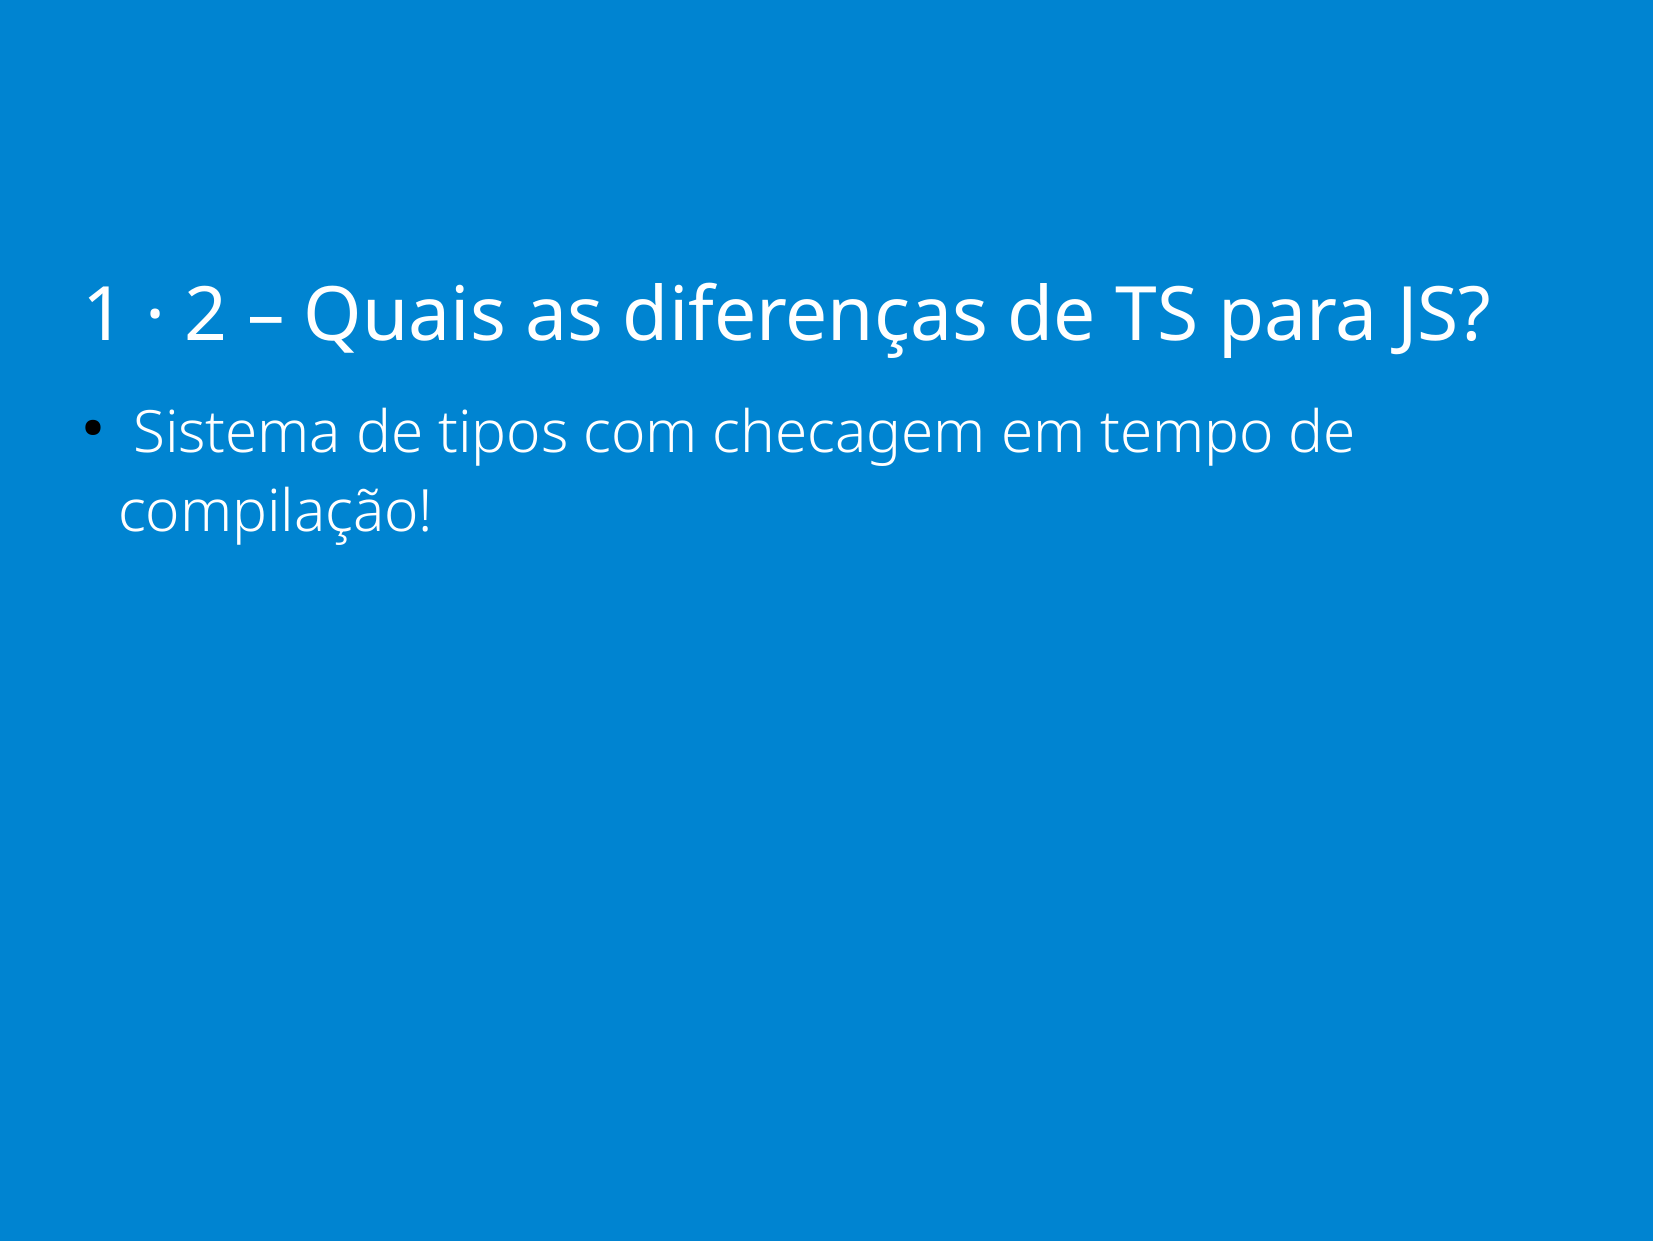

# 1 · 2 – Quais as diferenças de TS para JS?
 Sistema de tipos com checagem em tempo de compilação!